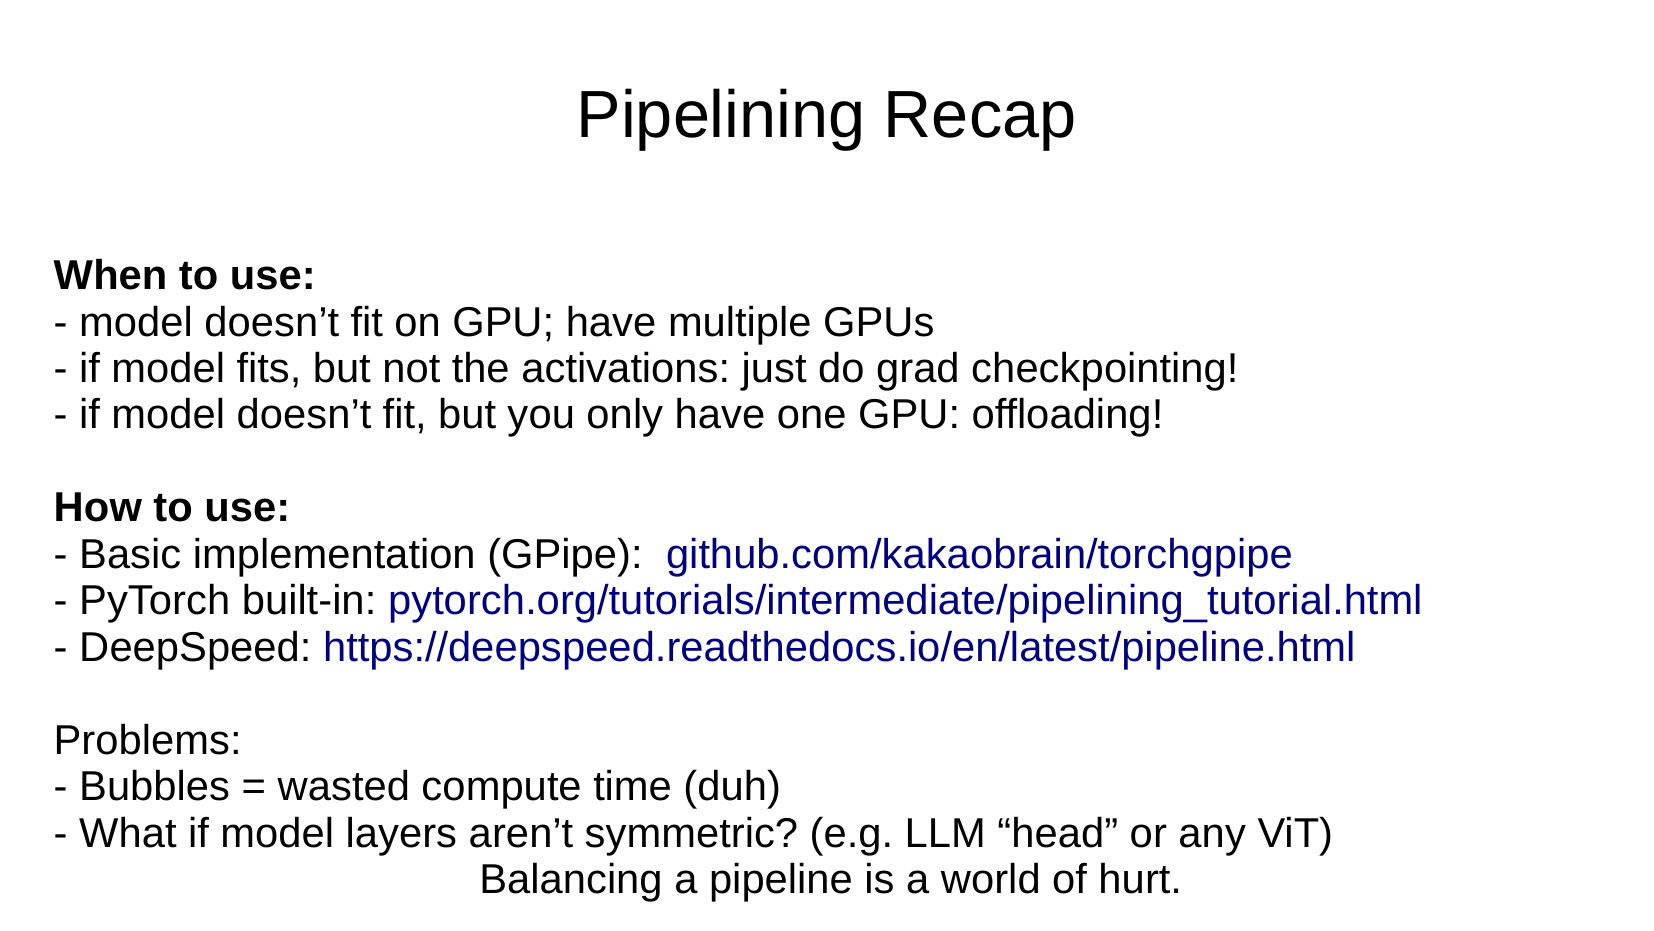

# Pipelining Recap
When to use:
- model doesn’t fit on GPU; have multiple GPUs
- if model fits, but not the activations: just do grad checkpointing!
- if model doesn’t fit, but you only have one GPU: offloading!
How to use:
- Basic implementation (GPipe): github.com/kakaobrain/torchgpipe
- PyTorch built-in: pytorch.org/tutorials/intermediate/pipelining_tutorial.html
- DeepSpeed: https://deepspeed.readthedocs.io/en/latest/pipeline.html
Problems:
- Bubbles = wasted compute time (duh)
- What if model layers aren’t symmetric? (e.g. LLM “head” or any ViT)
 Balancing a pipeline is a world of hurt.